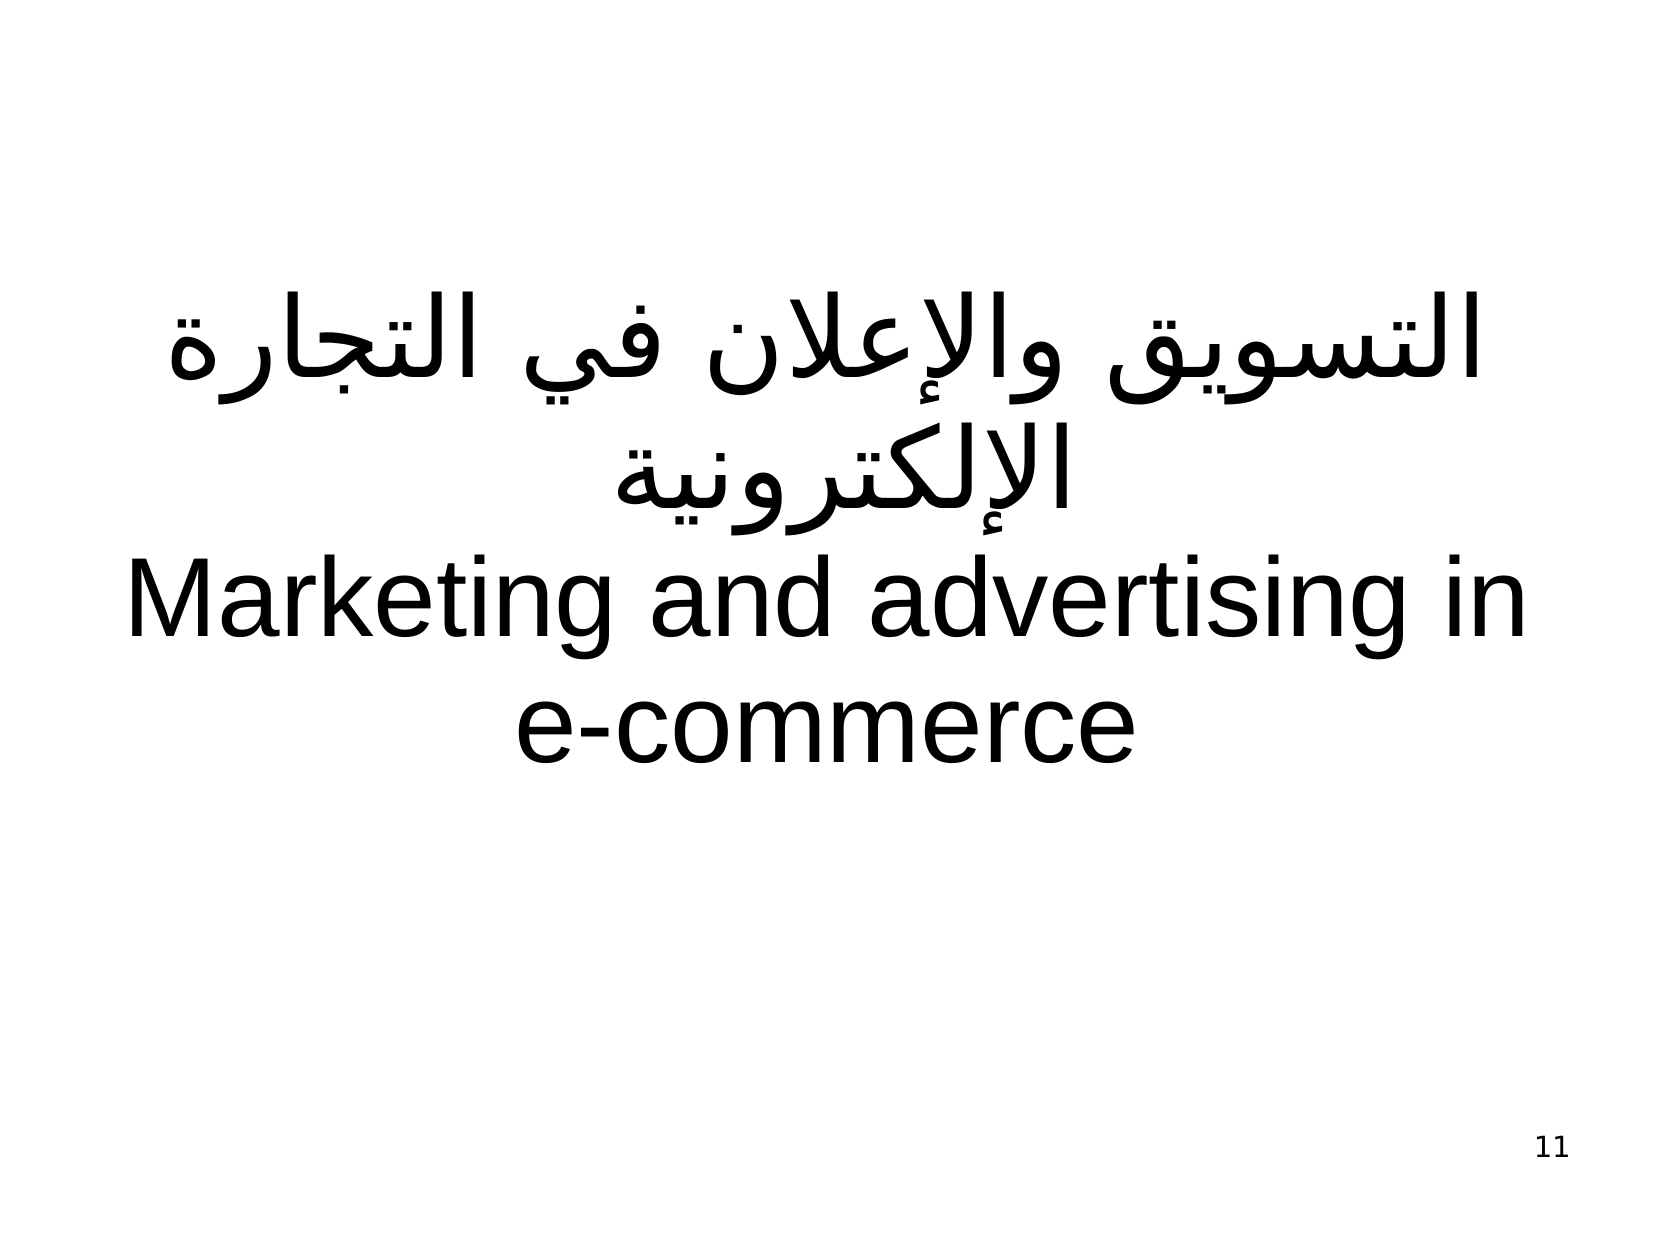

# التسويق والإعلان في التجارة الإلكترونية
Marketing and advertising in e-commerce
11